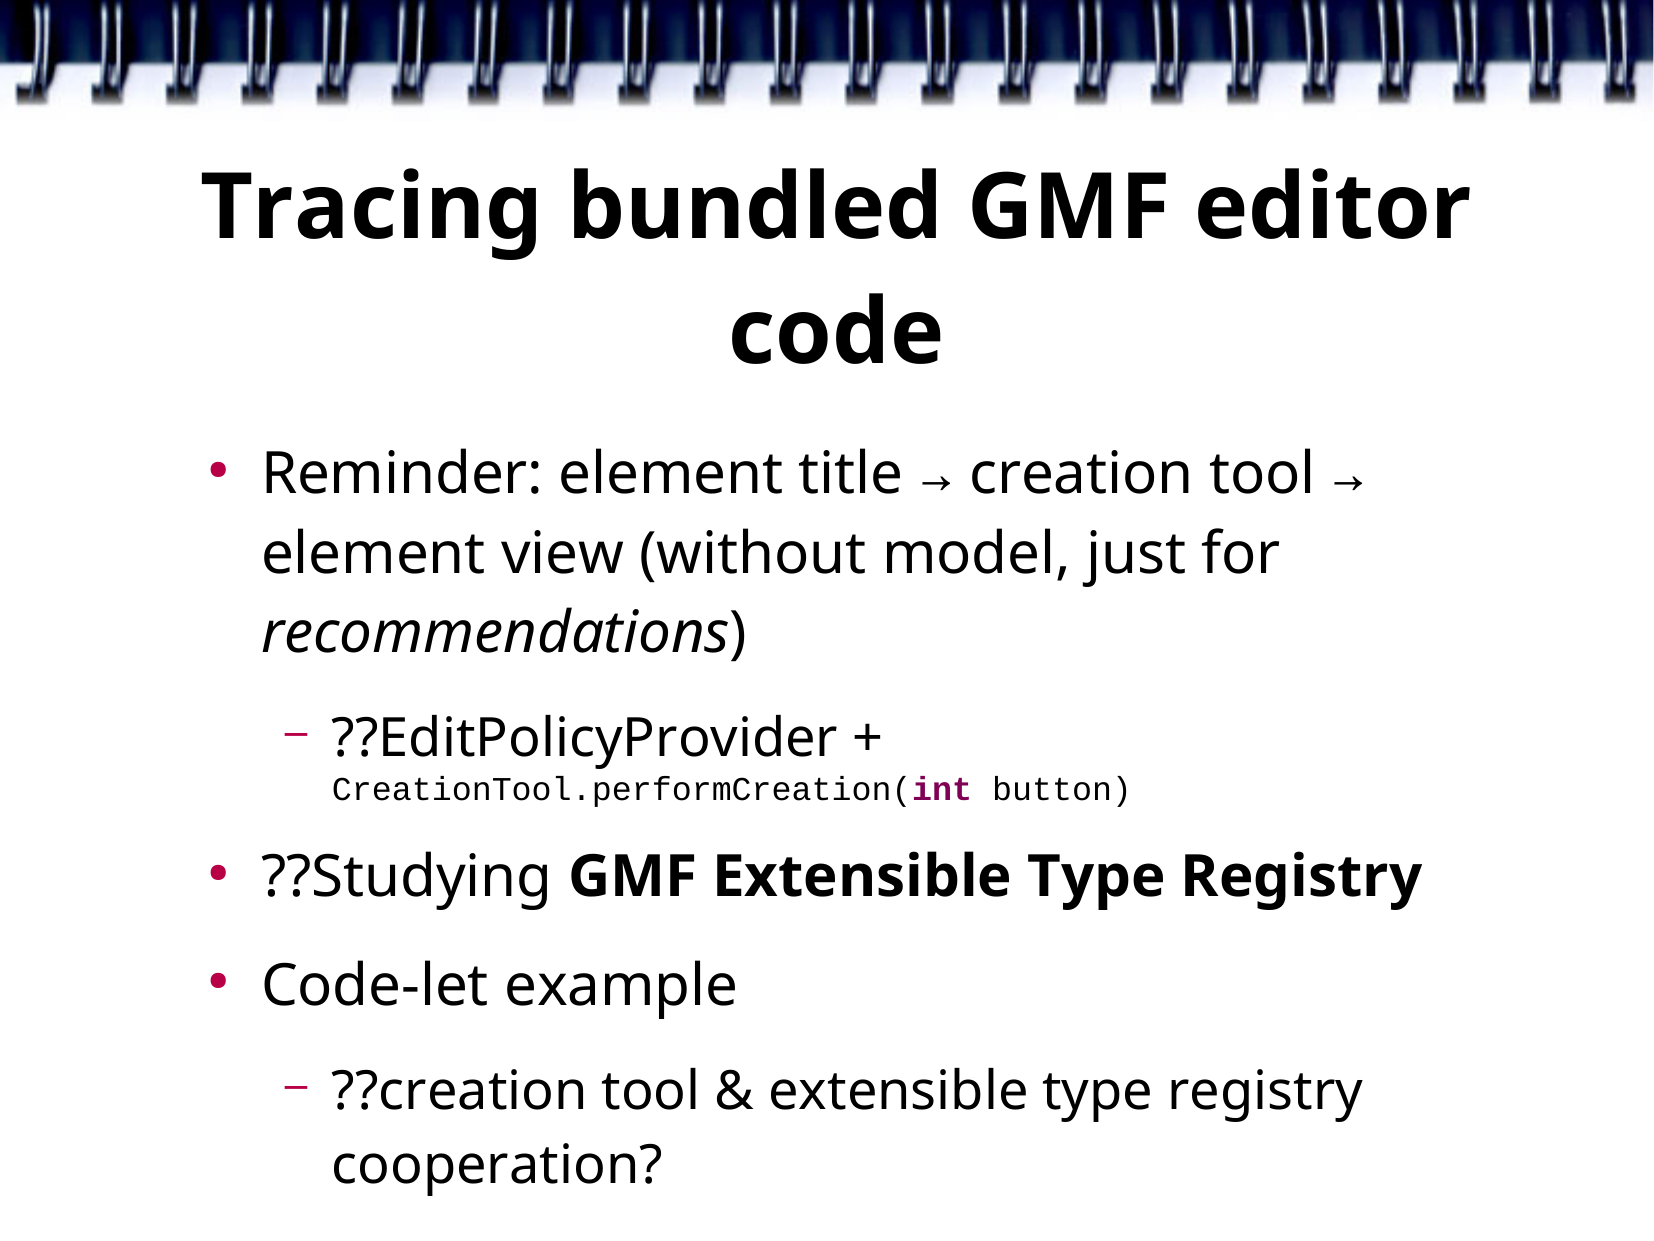

# Tracing bundled GMF editor code
Reminder: element title → creation tool → element view (without model, just for recommendations)
??EditPolicyProvider + CreationTool.performCreation(int button)
??Studying GMF Extensible Type Registry
Code-let example
??creation tool & extensible type registry cooperation?